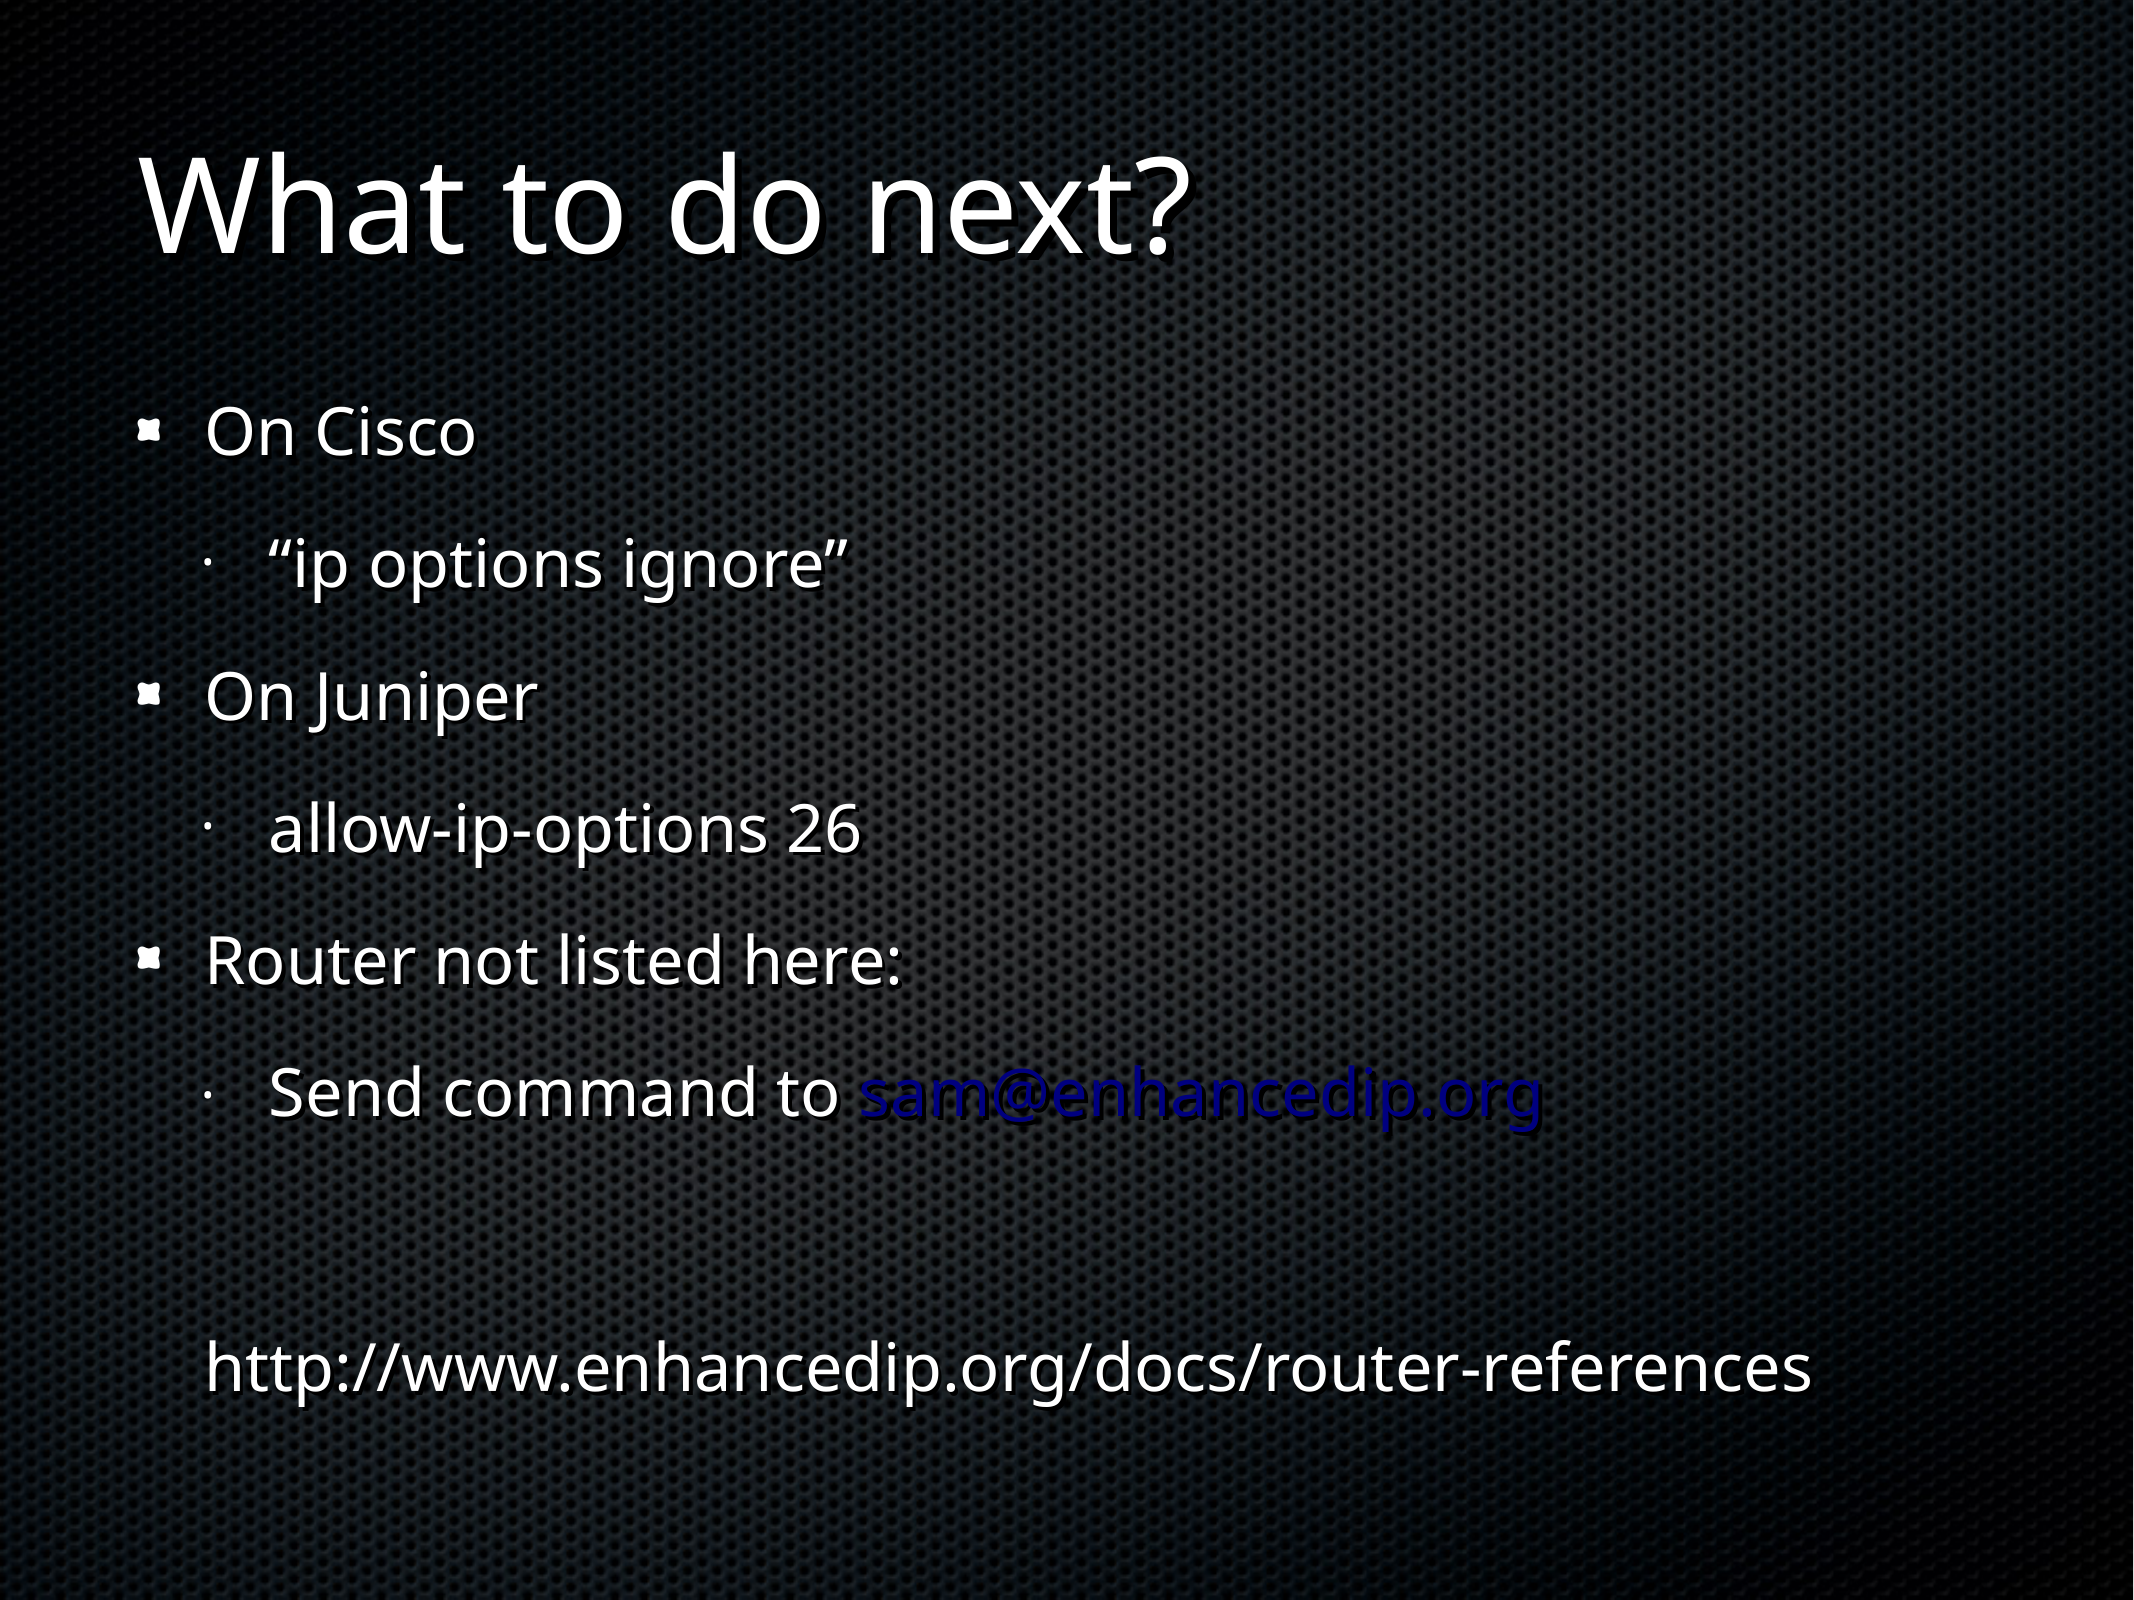

# What to do next?
On Cisco
“ip options ignore”
On Juniper
allow-ip-options 26
Router not listed here:
Send command to sam@enhancedip.org
http://www.enhancedip.org/docs/router-references